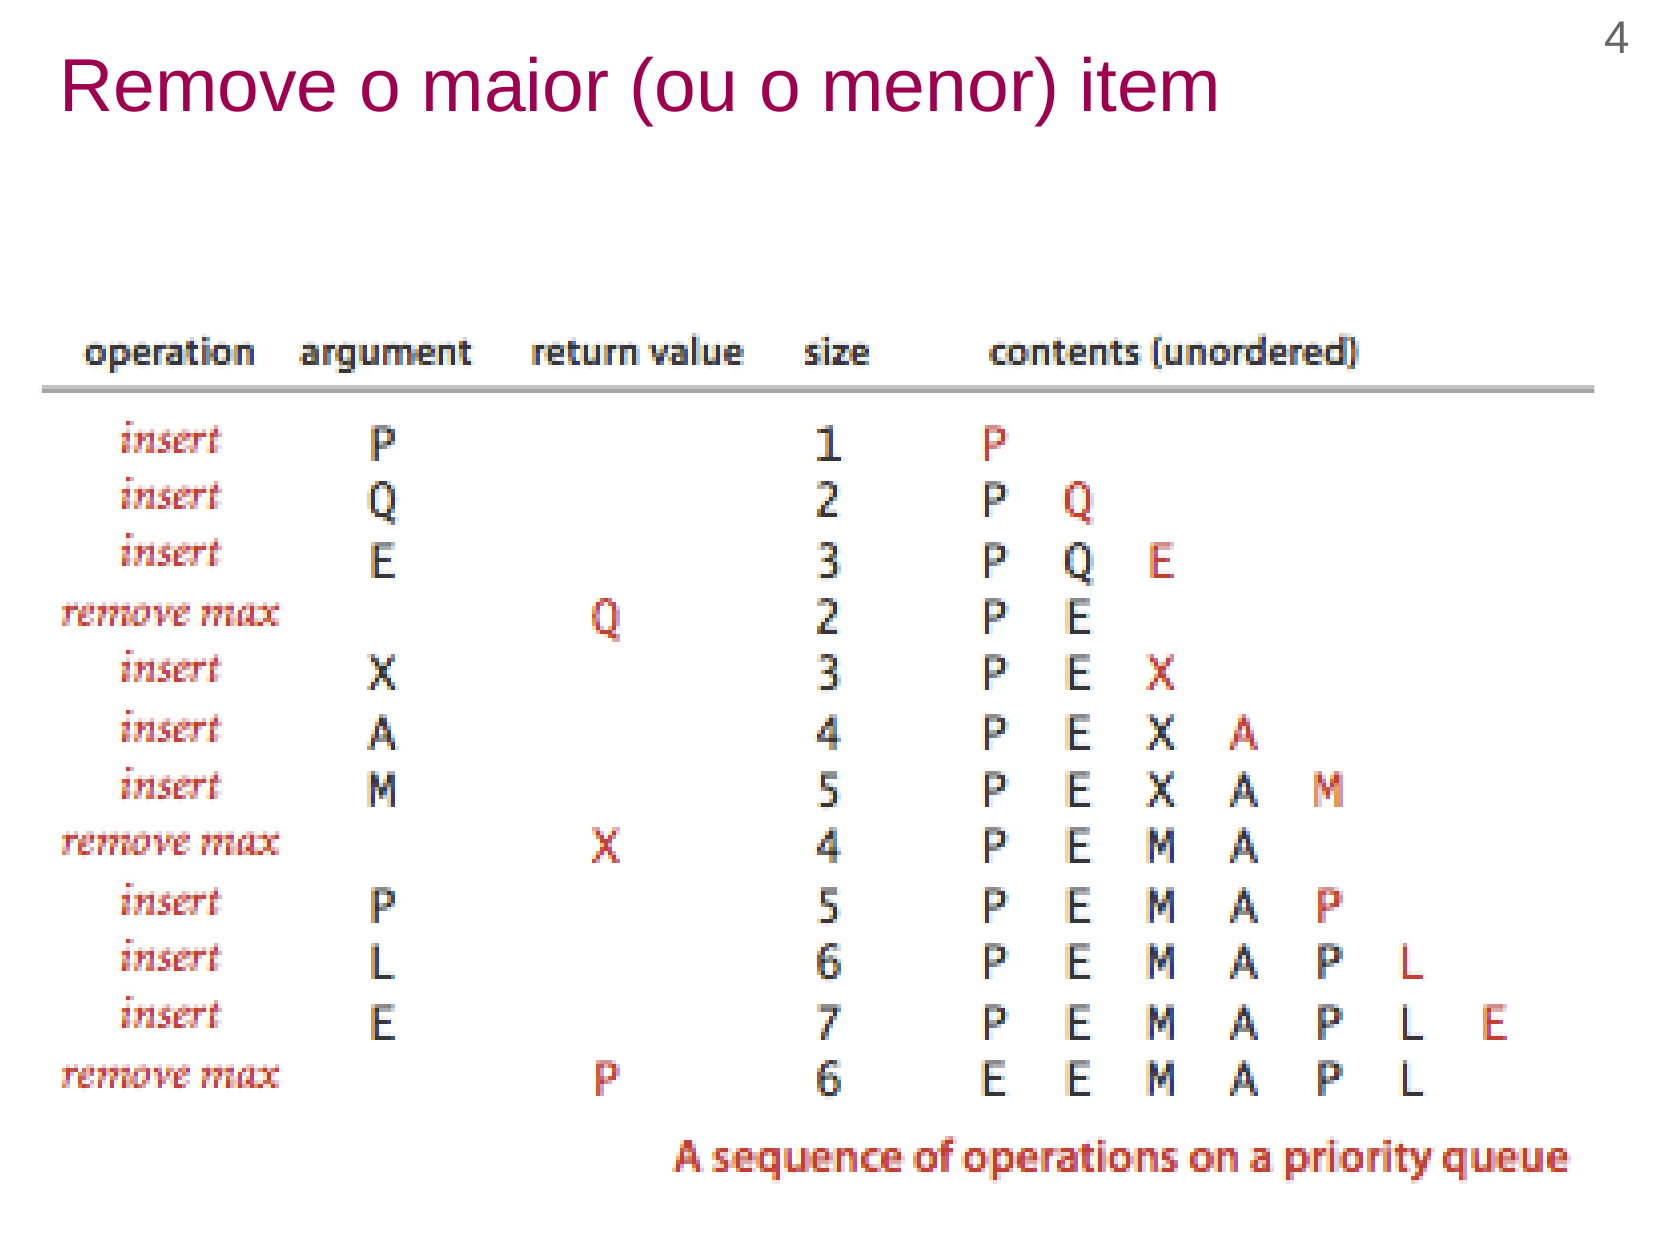

4
# Remove o maior (ou o menor) item